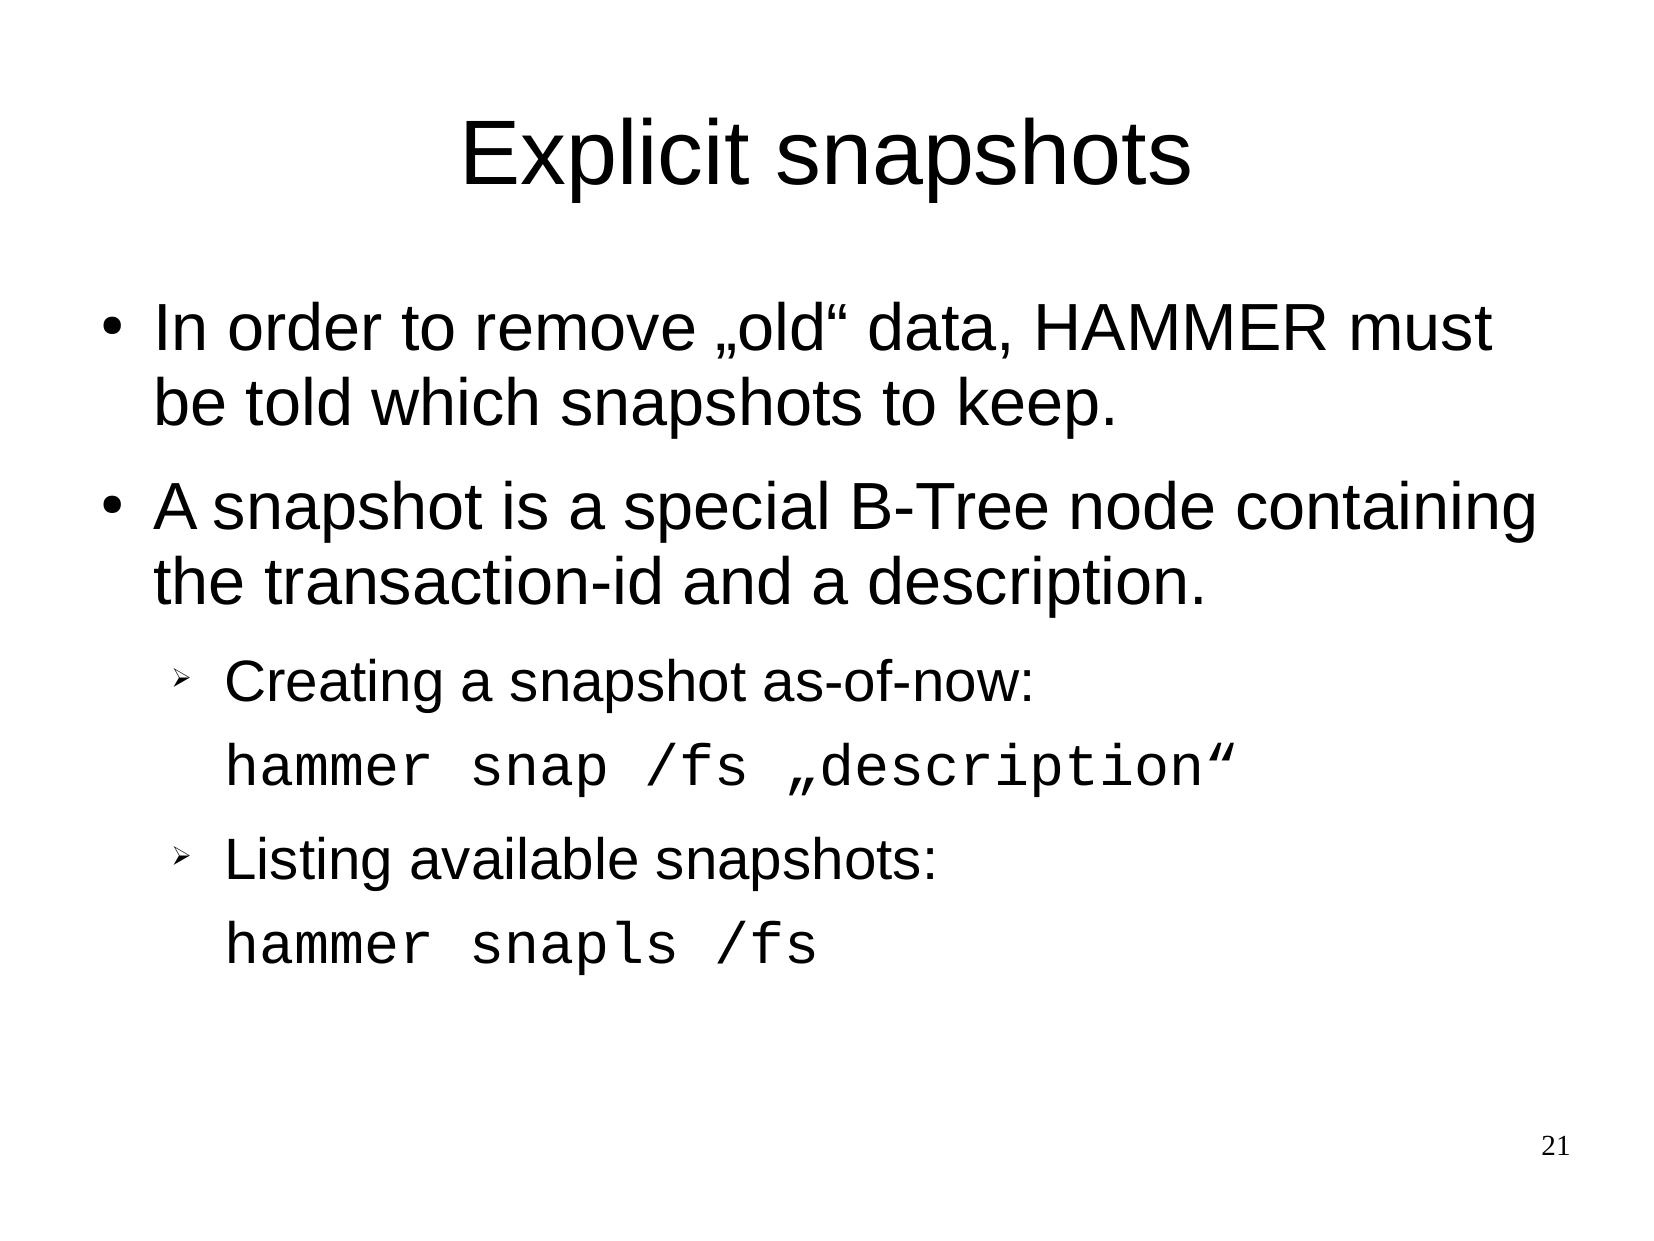

# Explicit snapshots
In order to remove „old“ data, HAMMER must be told which snapshots to keep.
A snapshot is a special B-Tree node containing the transaction-id and a description.
Creating a snapshot as-of-now:
hammer snap /fs „description“
Listing available snapshots:
hammer snapls /fs
21